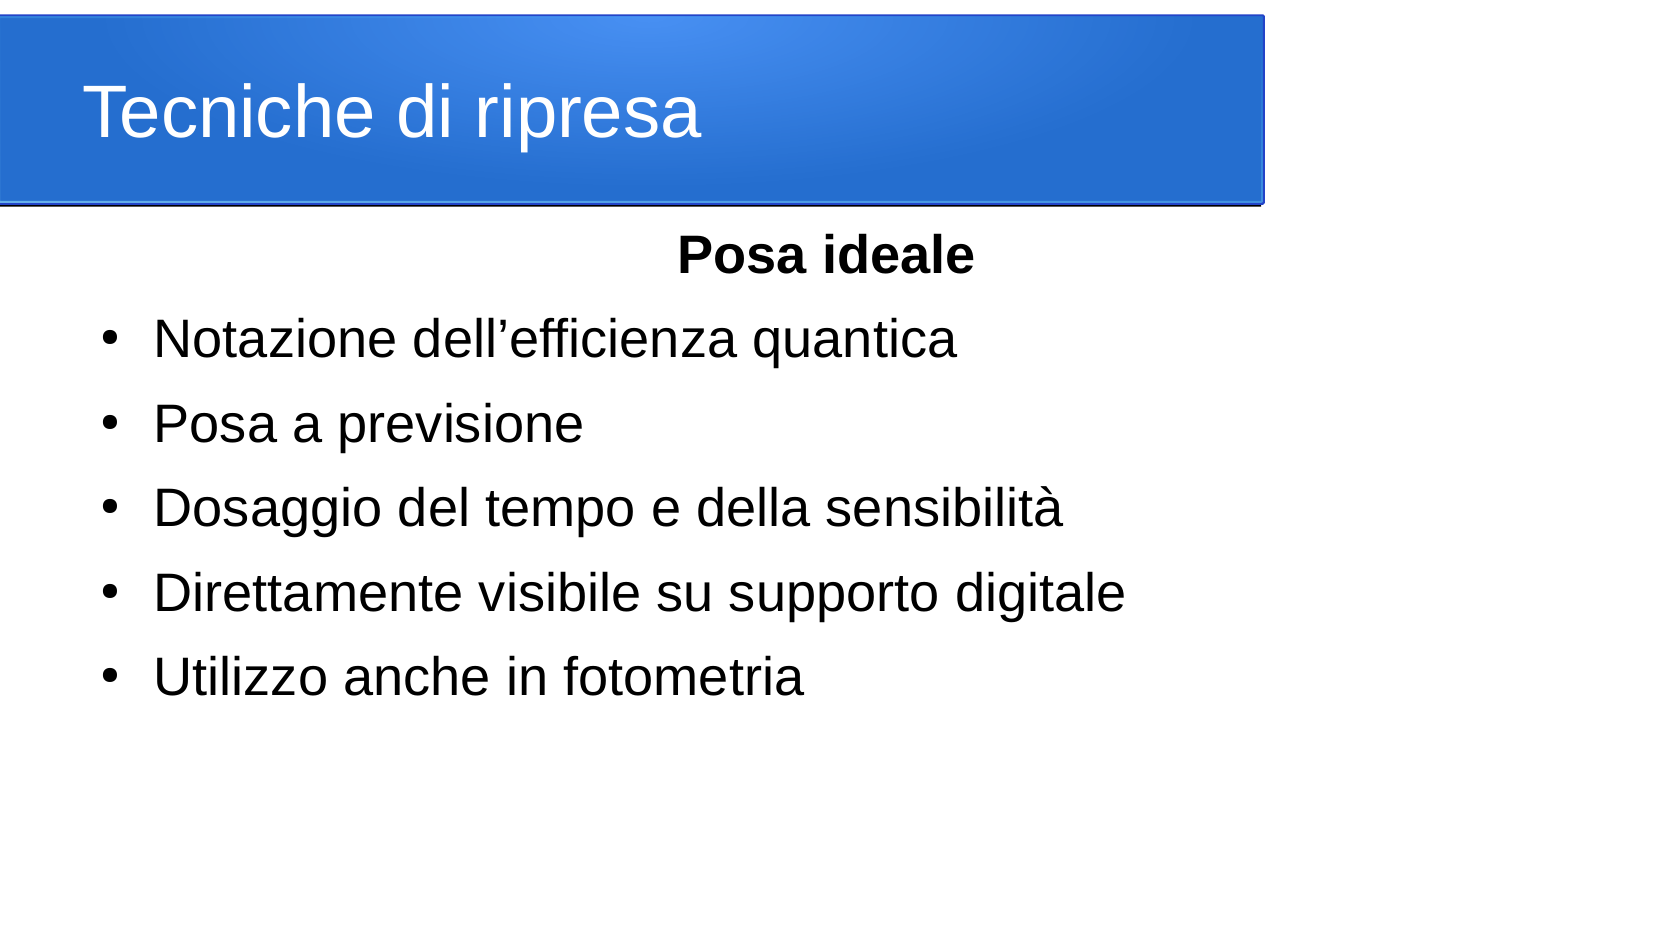

# Tecniche di ripresa
Posa ideale
Notazione dell’efficienza quantica
Posa a previsione
Dosaggio del tempo e della sensibilità
Direttamente visibile su supporto digitale
Utilizzo anche in fotometria